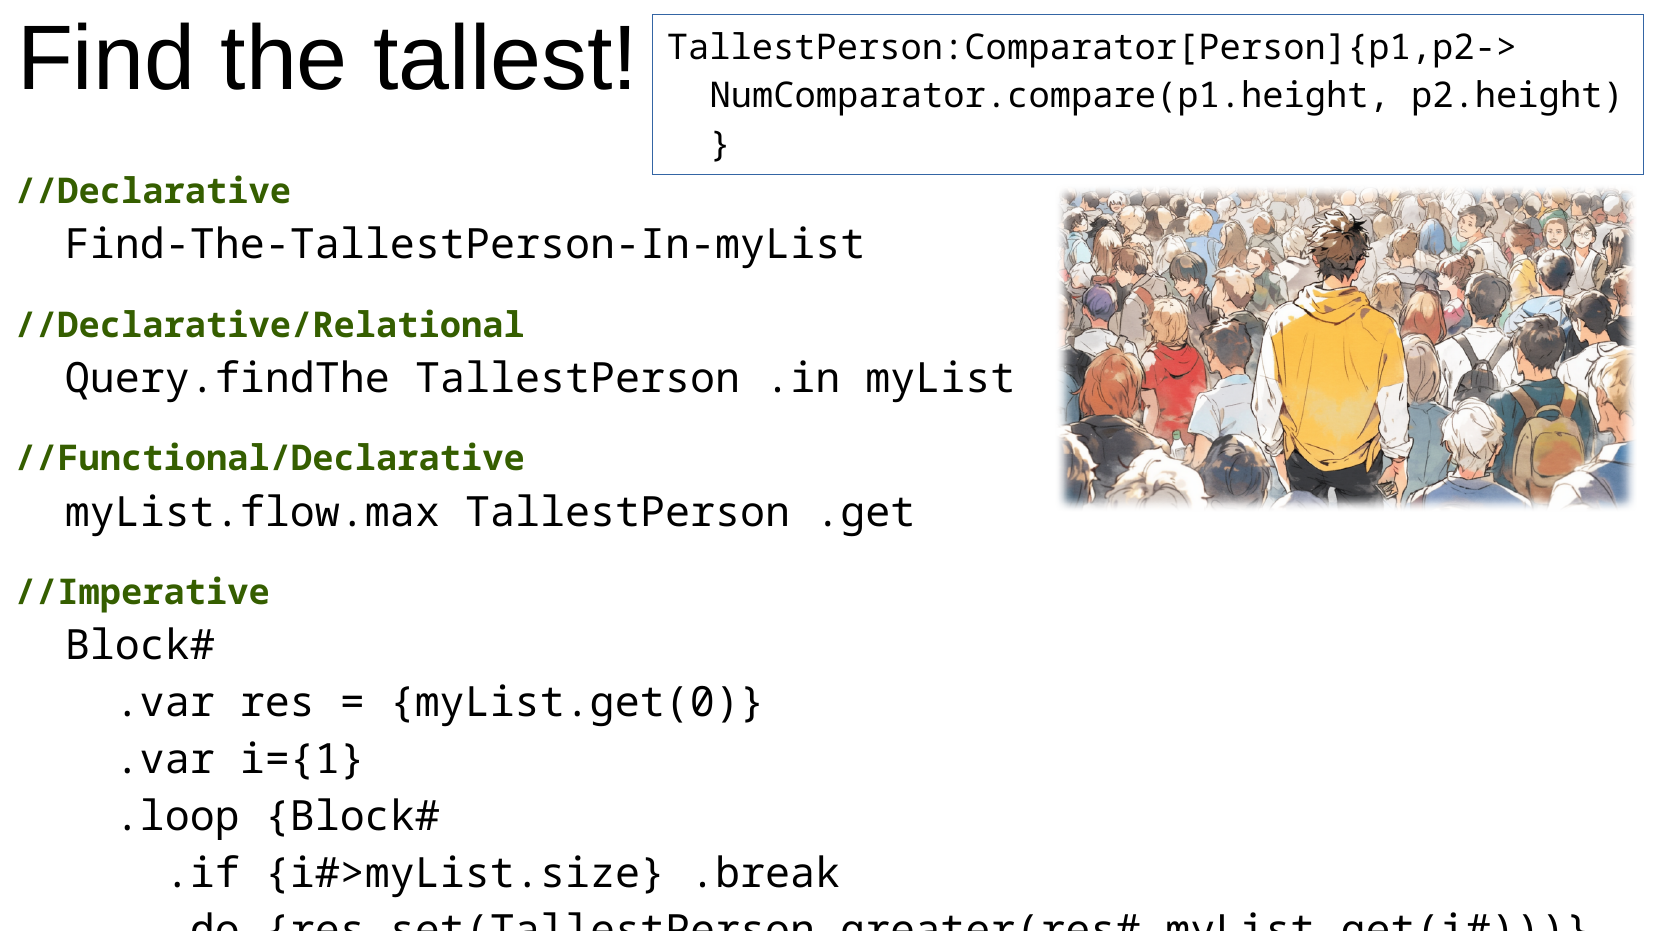

# Find the tallest!
TallestPerson:Comparator[Person]{p1,p2->
 NumComparator.compare(p1.height, p2.height)
 }
//Declarative
 Find-The-TallestPerson-In-myList
//Declarative/Relational
 Query.findThe TallestPerson .in myList
//Functional/Declarative
 myList.flow.max TallestPerson .get
//Imperative
 Block#
 .var res = {myList.get(0)}
 .var i={1}
 .loop {Block#
 .if {i#>myList.size} .break
 .do {res.set(TallestPerson.greater(res#,myList.get(i#)))}
 .continue}
 .return {res}